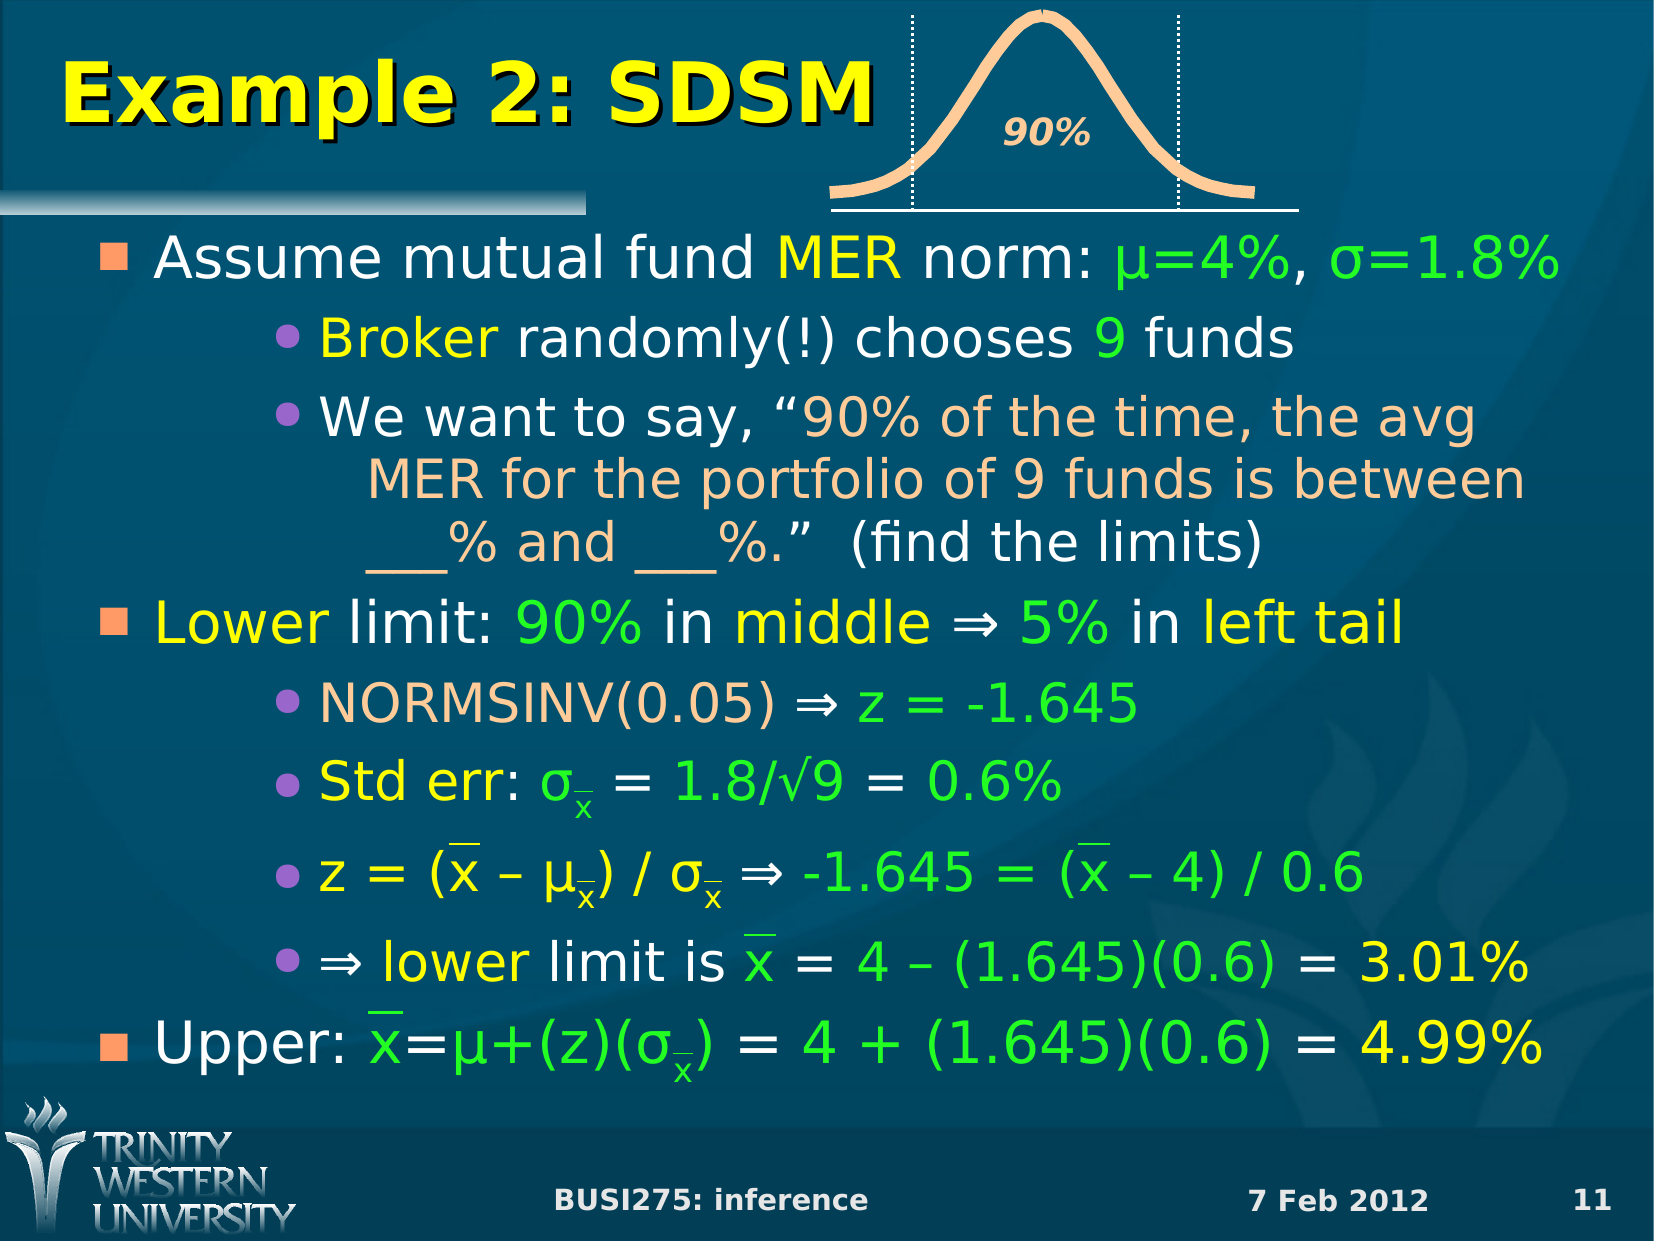

# Example 2: SDSM
90%
Assume mutual fund MER norm: μ=4%, σ=1.8%
Broker randomly(!) chooses 9 funds
We want to say, “90% of the time, the avg MER for the portfolio of 9 funds is between ___% and ___%.” (find the limits)
Lower limit: 90% in middle ⇒ 5% in left tail
NORMSINV(0.05) ⇒ z = -1.645
Std err: σx = 1.8/√9 = 0.6%
z = (x – μx) / σx ⇒ -1.645 = (x – 4) / 0.6
⇒ lower limit is x = 4 – (1.645)(0.6) = 3.01%
Upper: x=μ+(z)(σx) = 4 + (1.645)(0.6) = 4.99%
BUSI275: inference
7 Feb 2012
11